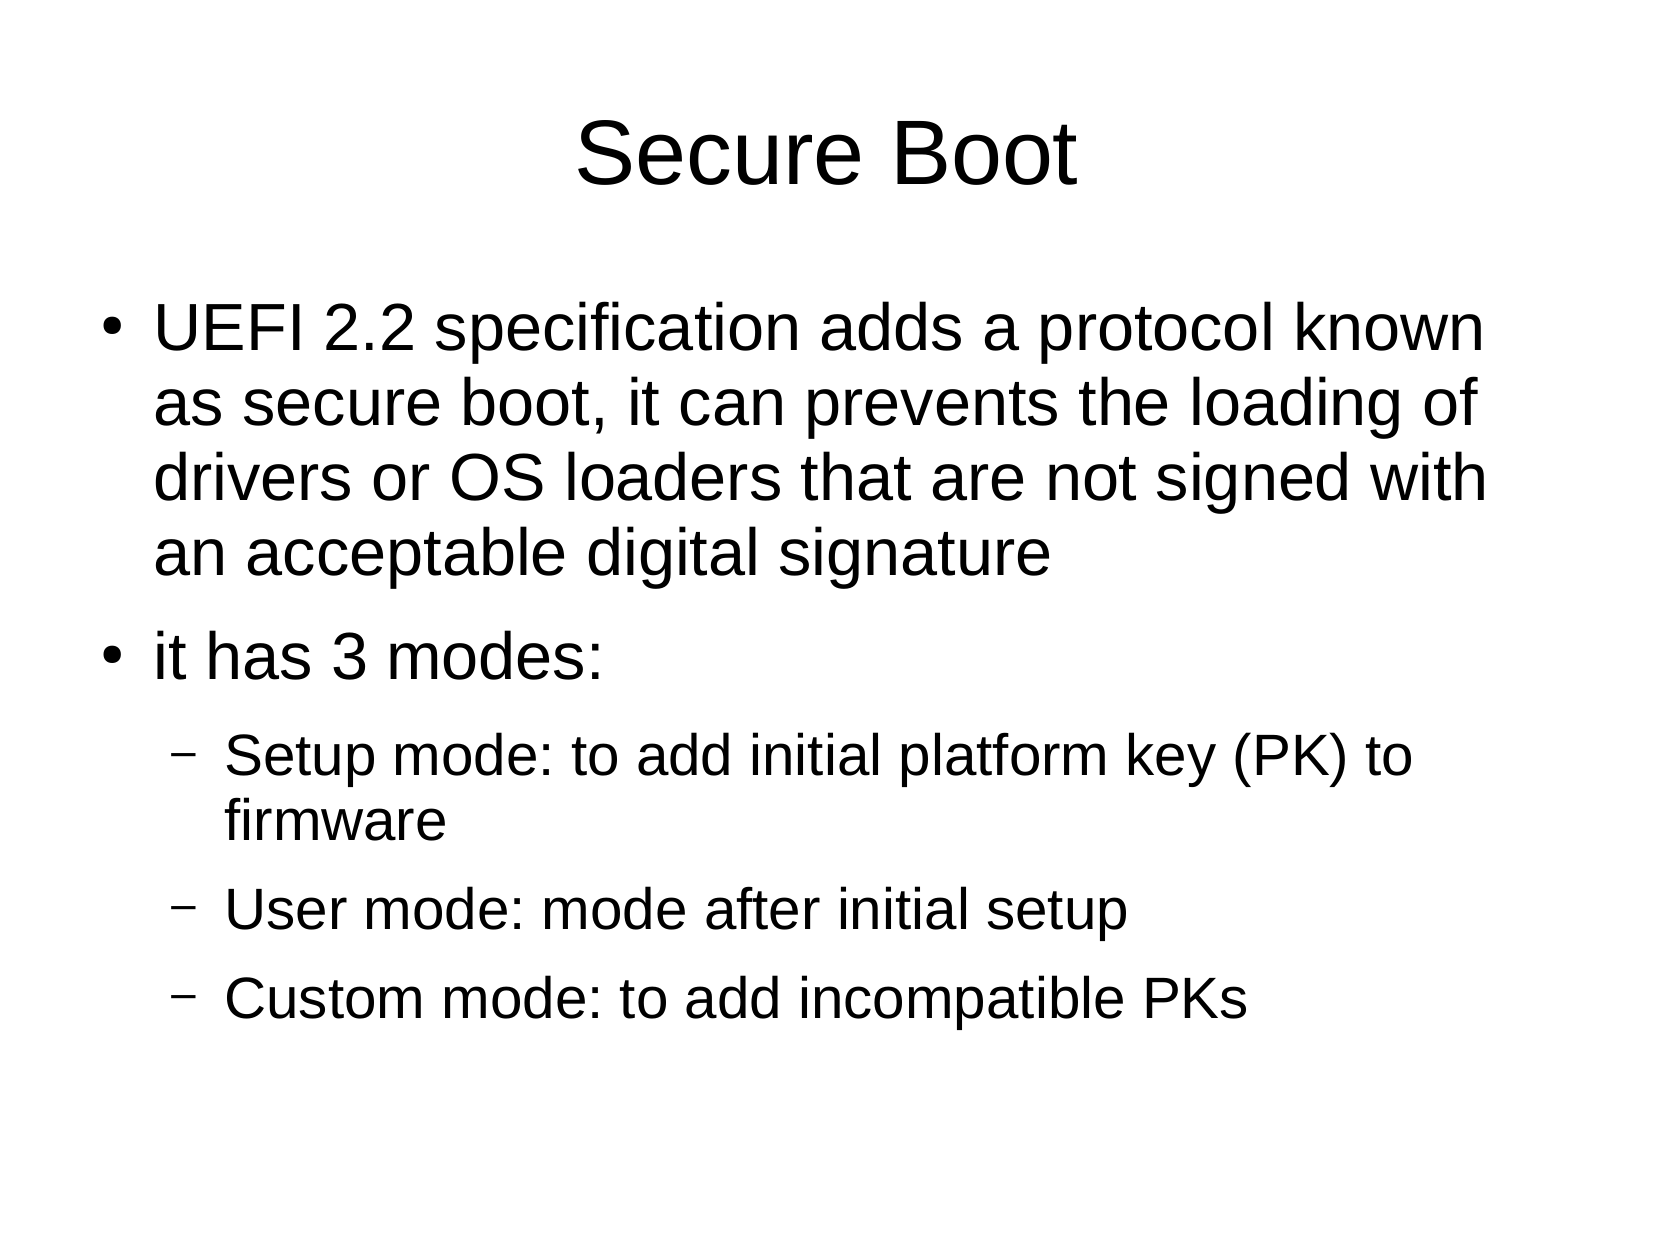

# Secure Boot
UEFI 2.2 specification adds a protocol known as secure boot, it can prevents the loading of drivers or OS loaders that are not signed with an acceptable digital signature
it has 3 modes:
Setup mode: to add initial platform key (PK) to firmware
User mode: mode after initial setup
Custom mode: to add incompatible PKs